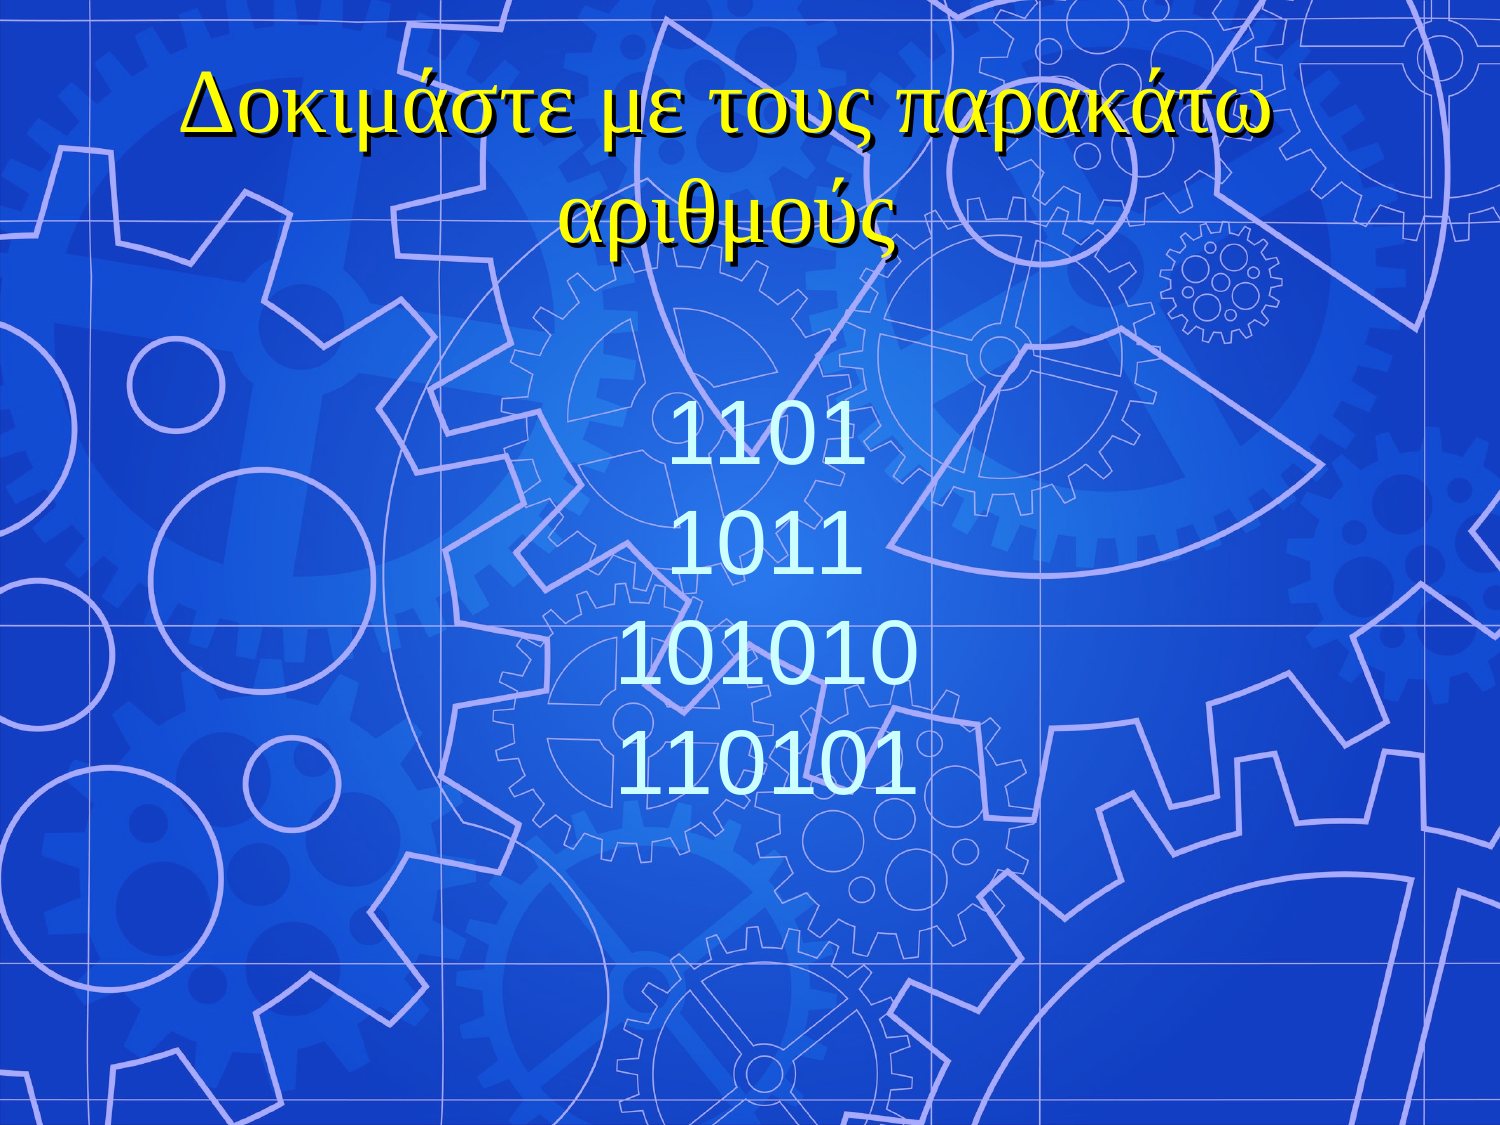

# Δοκιμάστε με τους παρακάτω αριθμούς
1101
1011
101010
110101